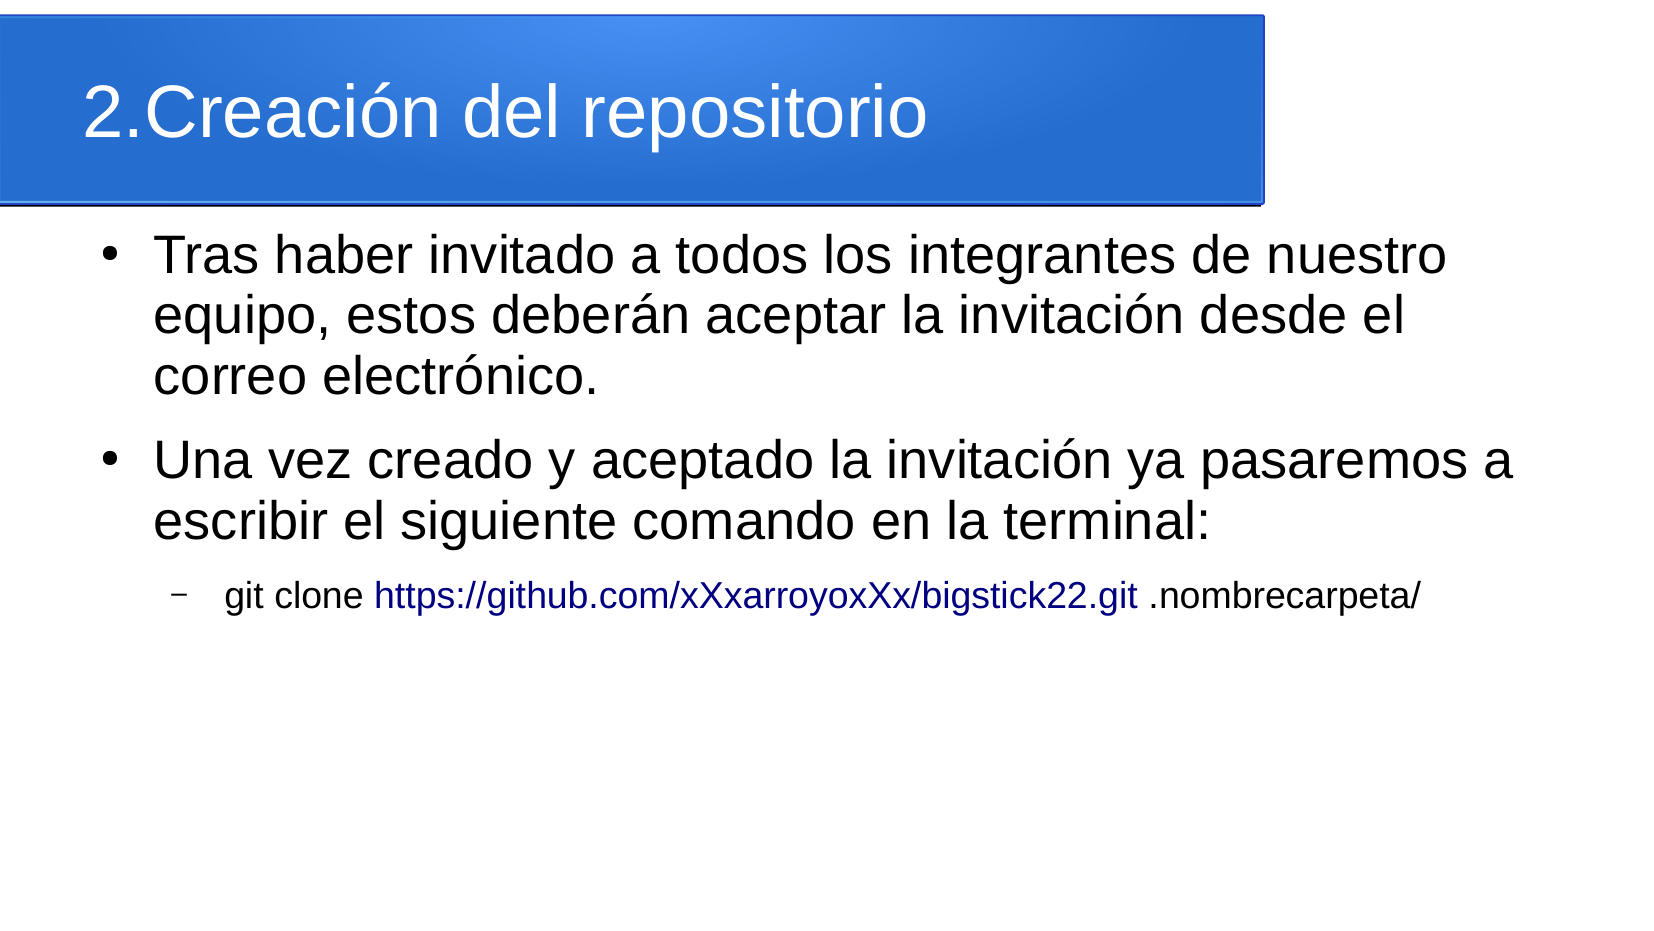

# 2.Creación del repositorio
Tras haber invitado a todos los integrantes de nuestro equipo, estos deberán aceptar la invitación desde el correo electrónico.
Una vez creado y aceptado la invitación ya pasaremos a escribir el siguiente comando en la terminal:
git clone https://github.com/xXxarroyoxXx/bigstick22.git .nombrecarpeta/